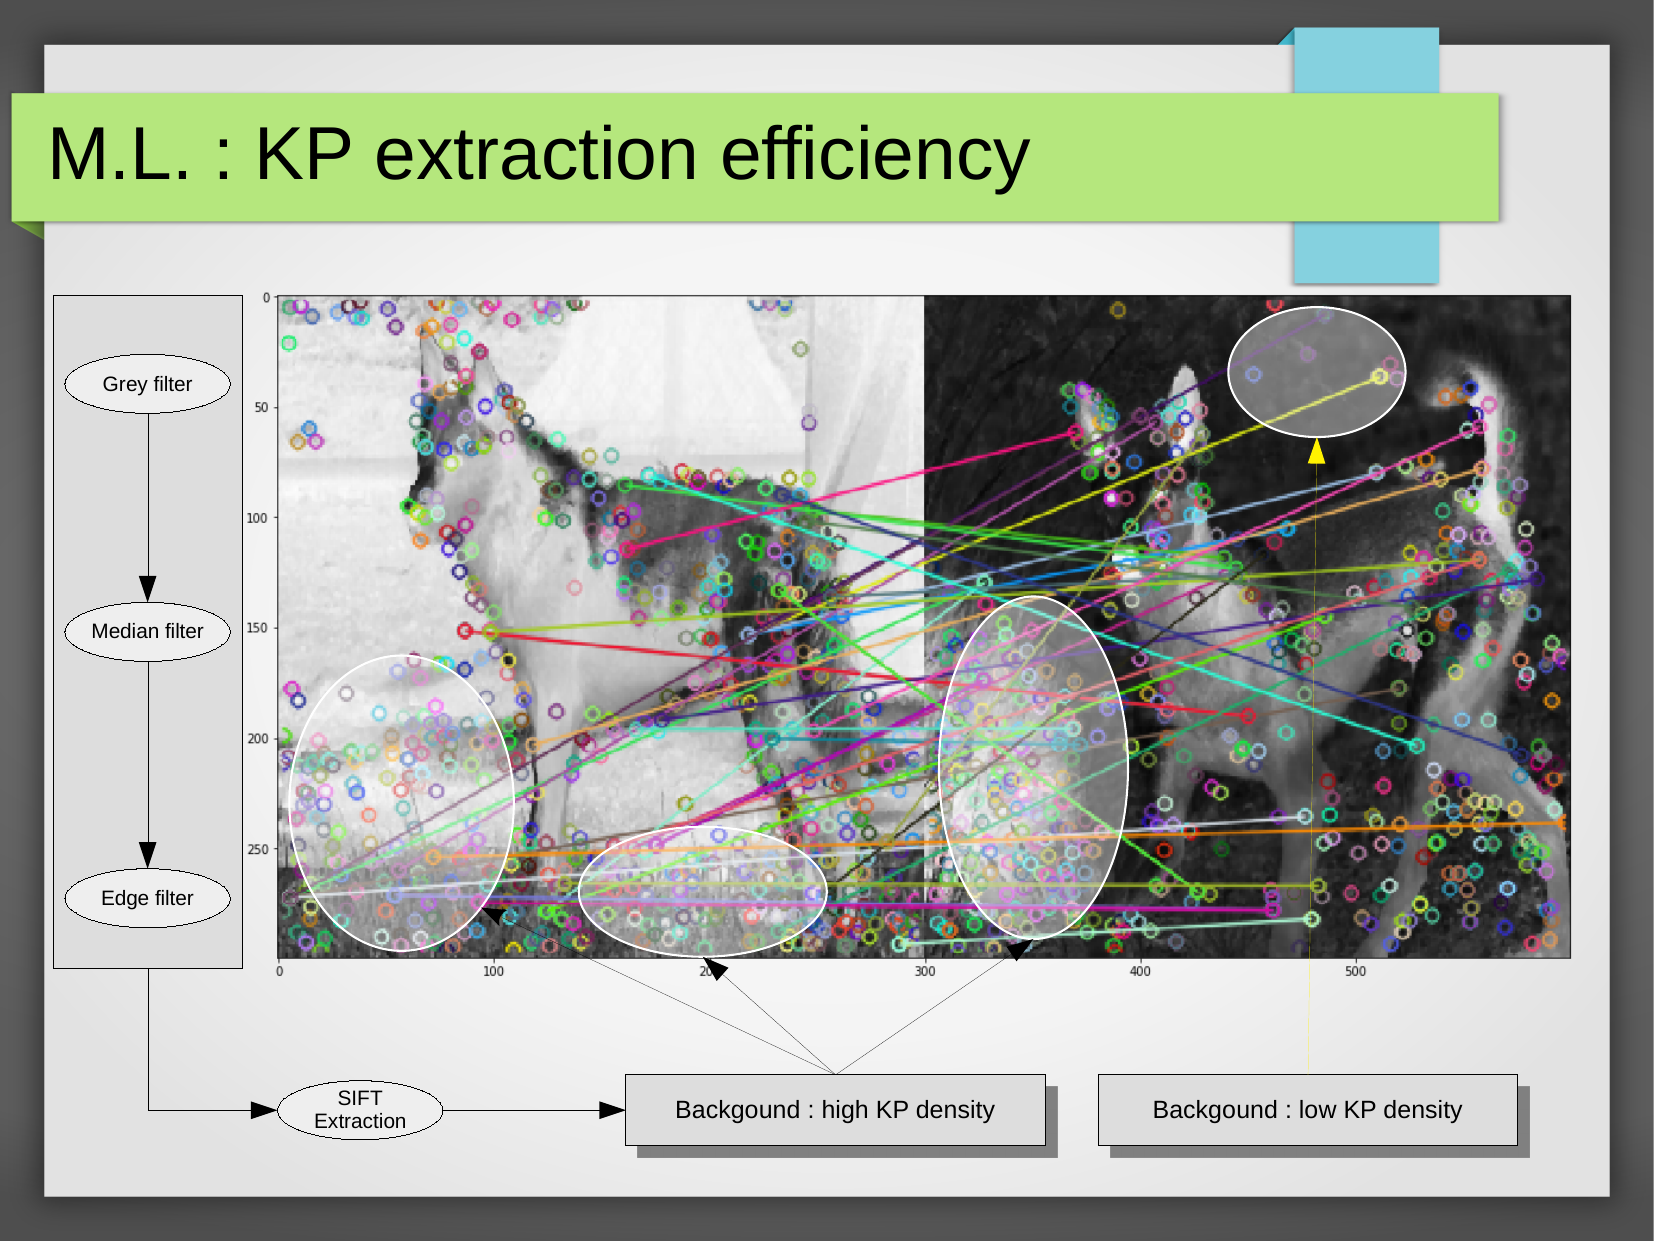

# M.L. : KP extraction efficiency
Grey filter
Median filter
Edge filter
Backgound : high KP density
Backgound : low KP density
SIFT
Extraction